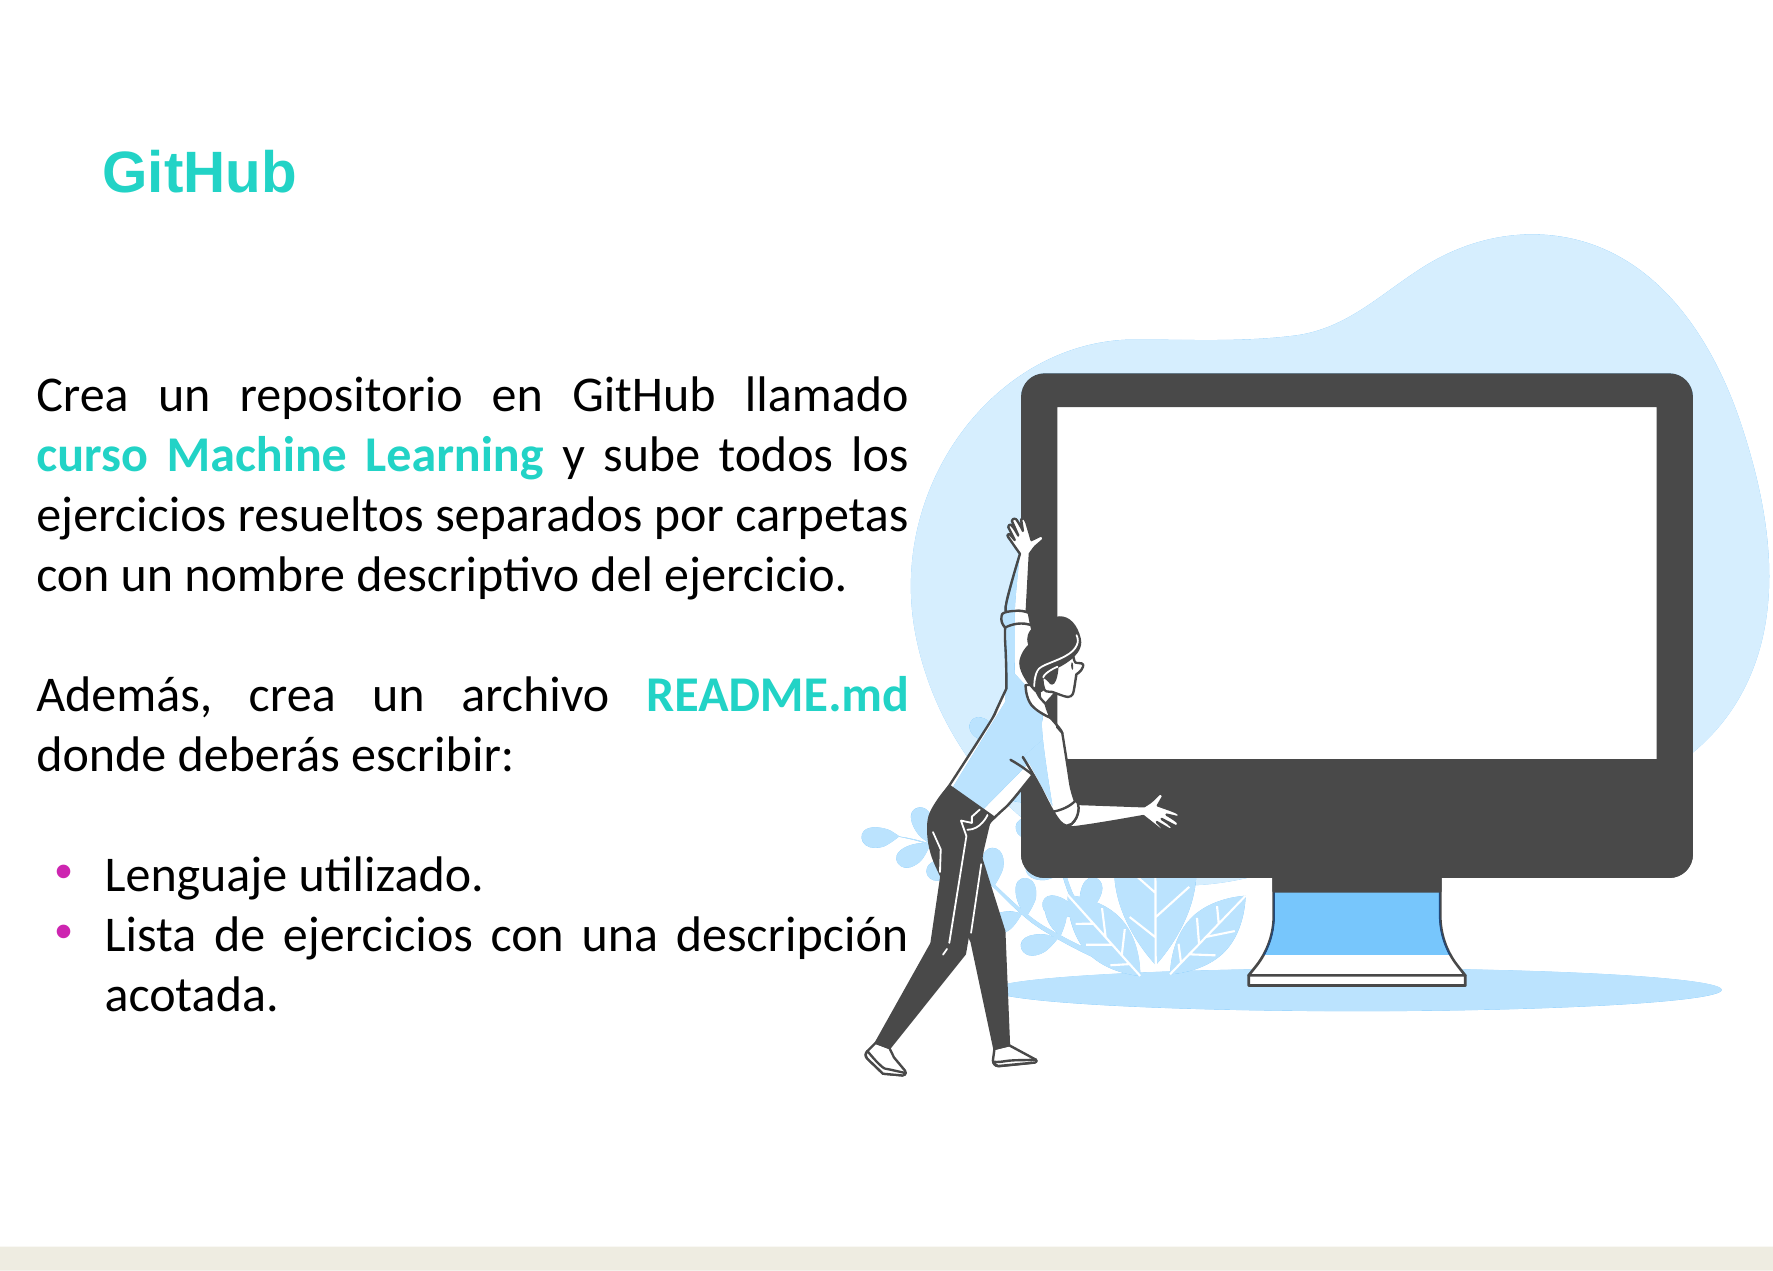

# GitHub
Crea un repositorio en GitHub llamado curso Machine Learning y sube todos los ejercicios resueltos separados por carpetas con un nombre descriptivo del ejercicio.
Además, crea un archivo README.md donde deberás escribir:
Lenguaje utilizado.
Lista de ejercicios con una descripción acotada.